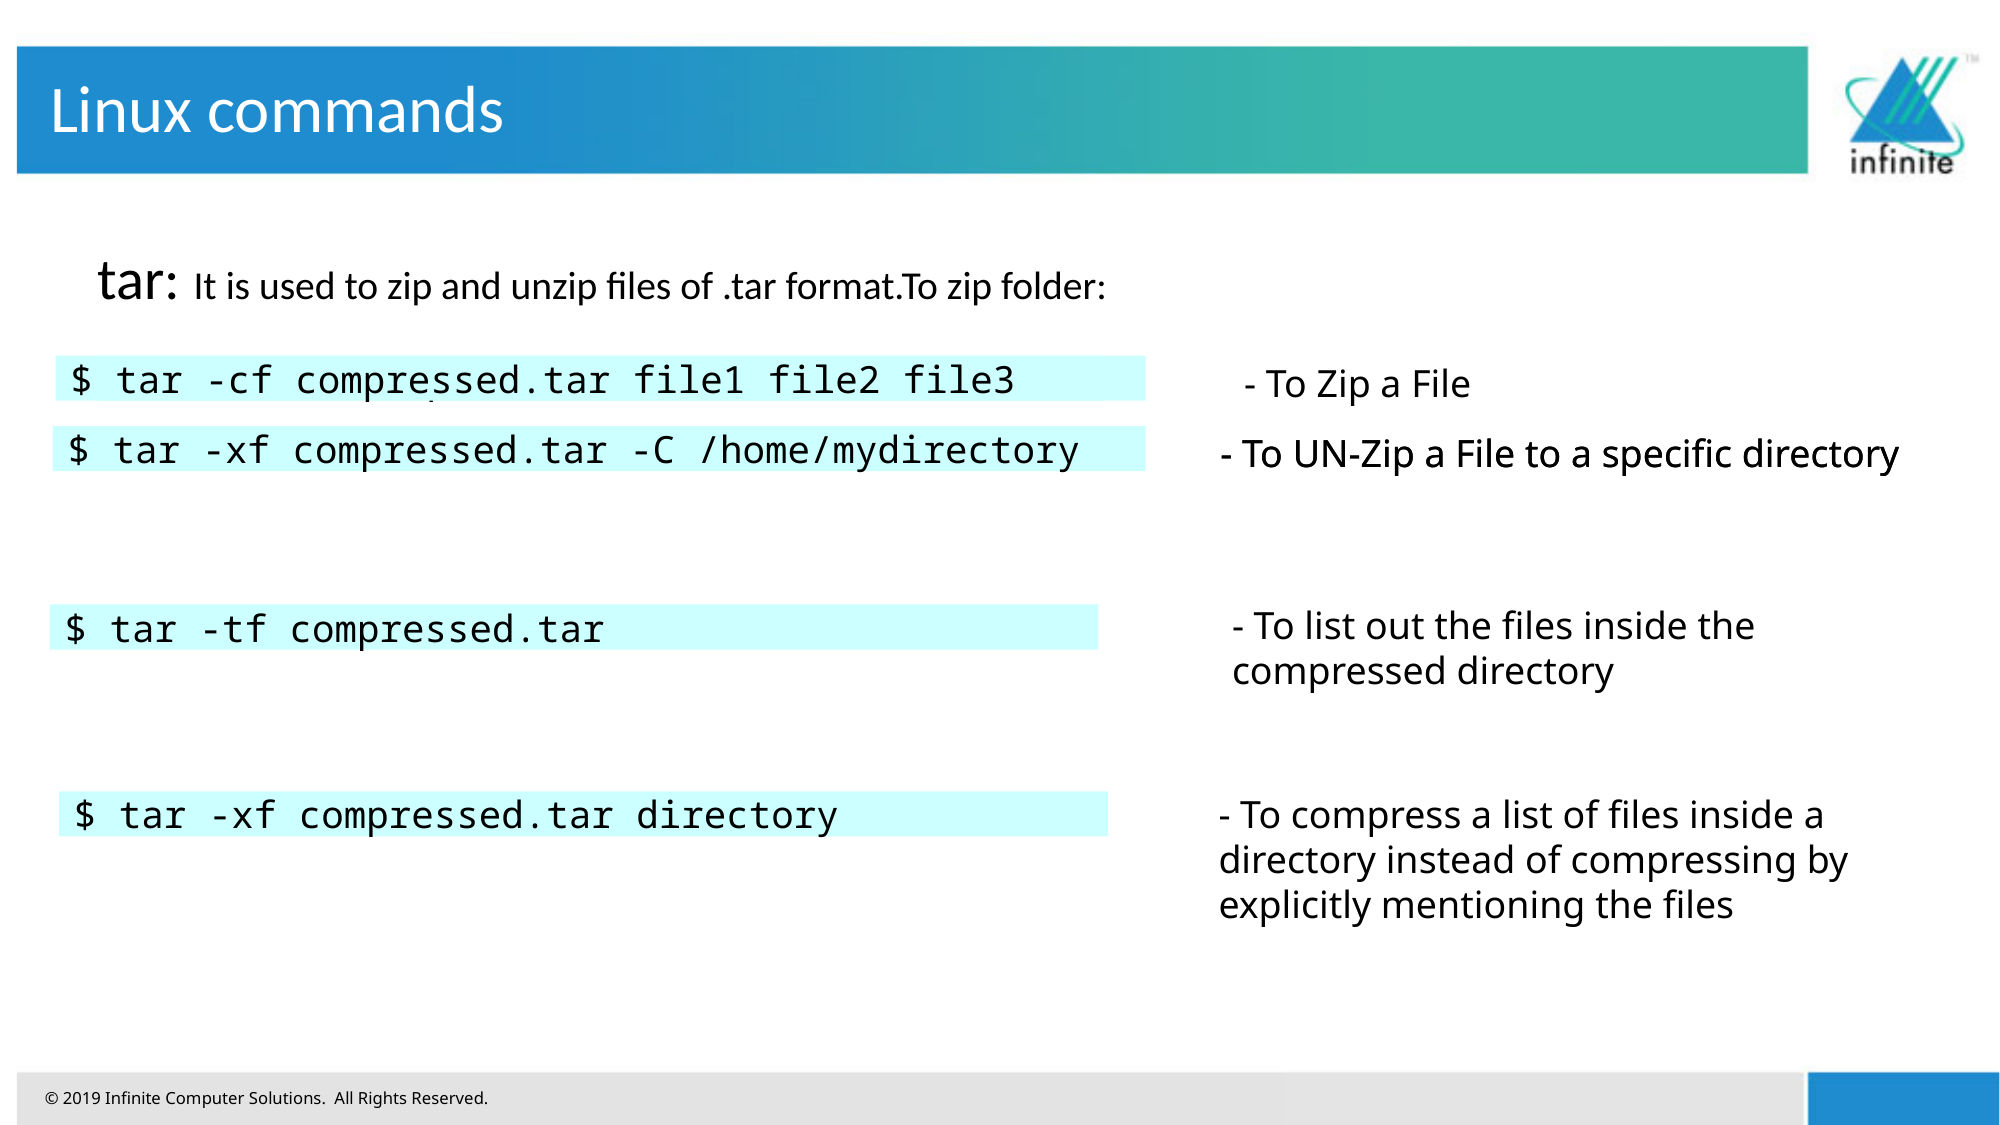

# Linux commands
tar: It is used to zip and unzip files of .tar format.To zip folder:
$ tar -cf compressed.tar file1 file2 file3
$ tar -cvf compressed.tar file1 file2 file3
- To Zip a File
$ tar -xf compressed.tar -C /home/mydirectory
- To UN-Zip a File to a specific directory
- To UN-Zip a File to a specific directory
- To list out the files inside the compressed directory
$ tar -tf compressed.tar
$ tar -xf compressed.tar directory
- To compress a list of files inside a directory instead of compressing by explicitly mentioning the files